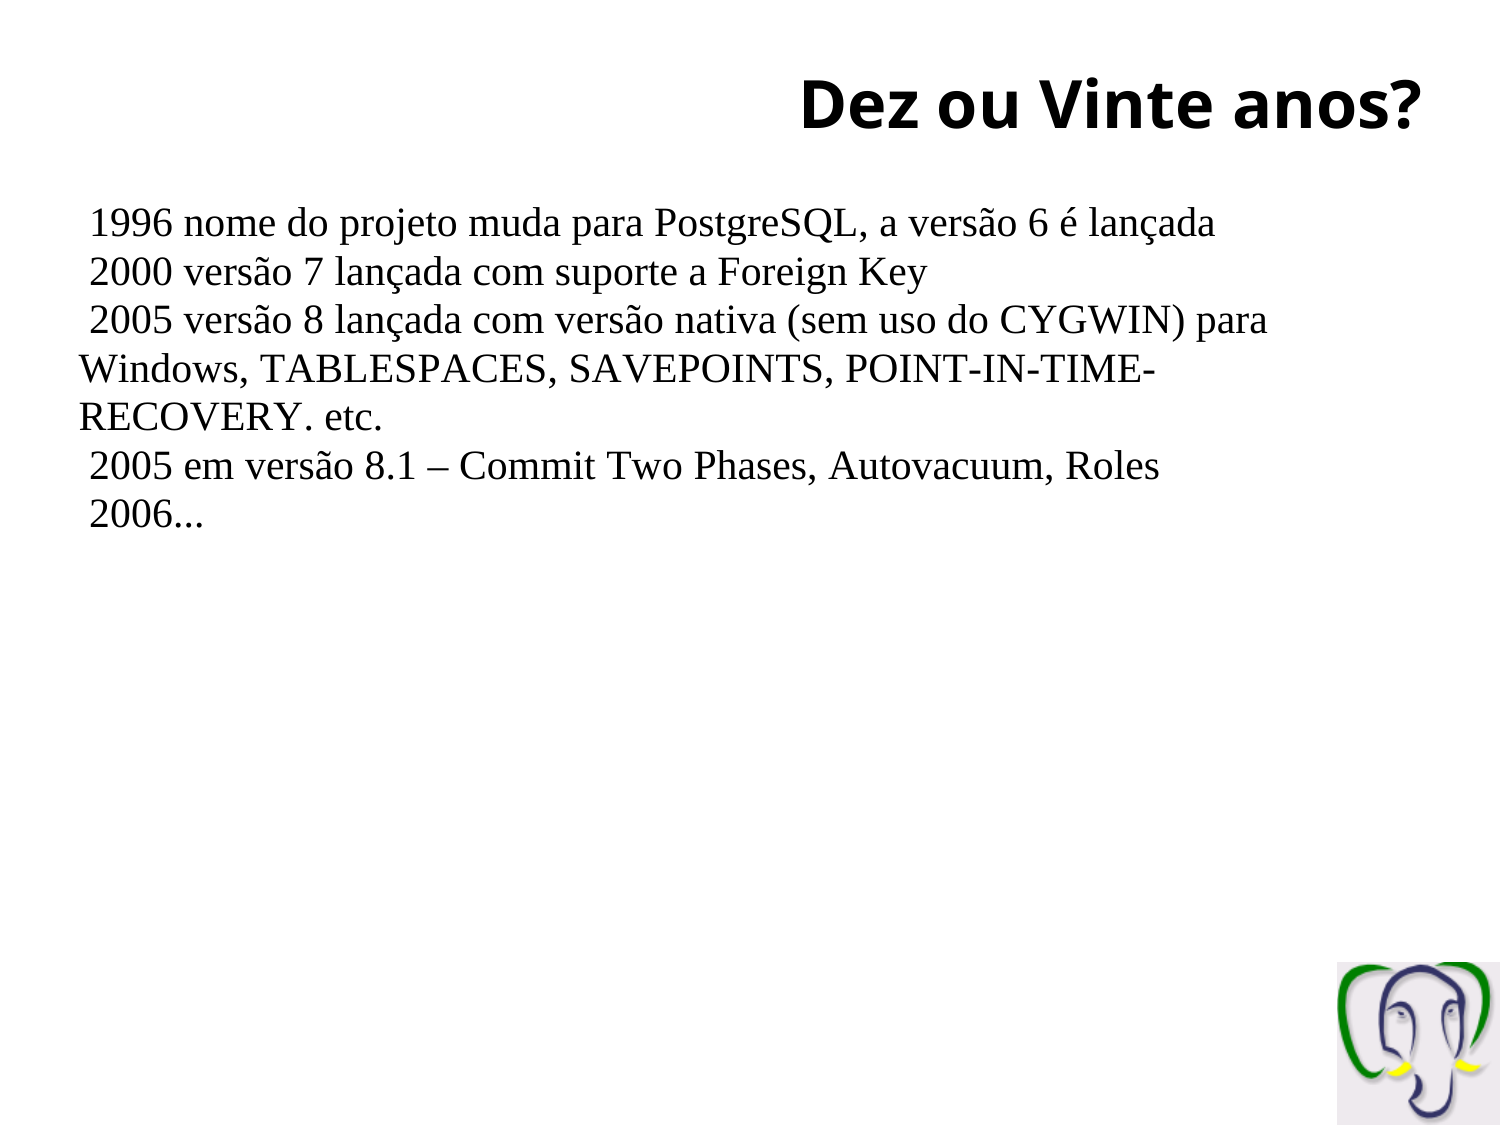

Dez ou Vinte anos?
 1996 nome do projeto muda para PostgreSQL, a versão 6 é lançada
 2000 versão 7 lançada com suporte a Foreign Key
 2005 versão 8 lançada com versão nativa (sem uso do CYGWIN) para Windows, TABLESPACES, SAVEPOINTS, POINT-IN-TIME-RECOVERY. etc.
 2005 em versão 8.1 – Commit Two Phases, Autovacuum, Roles
 2006...